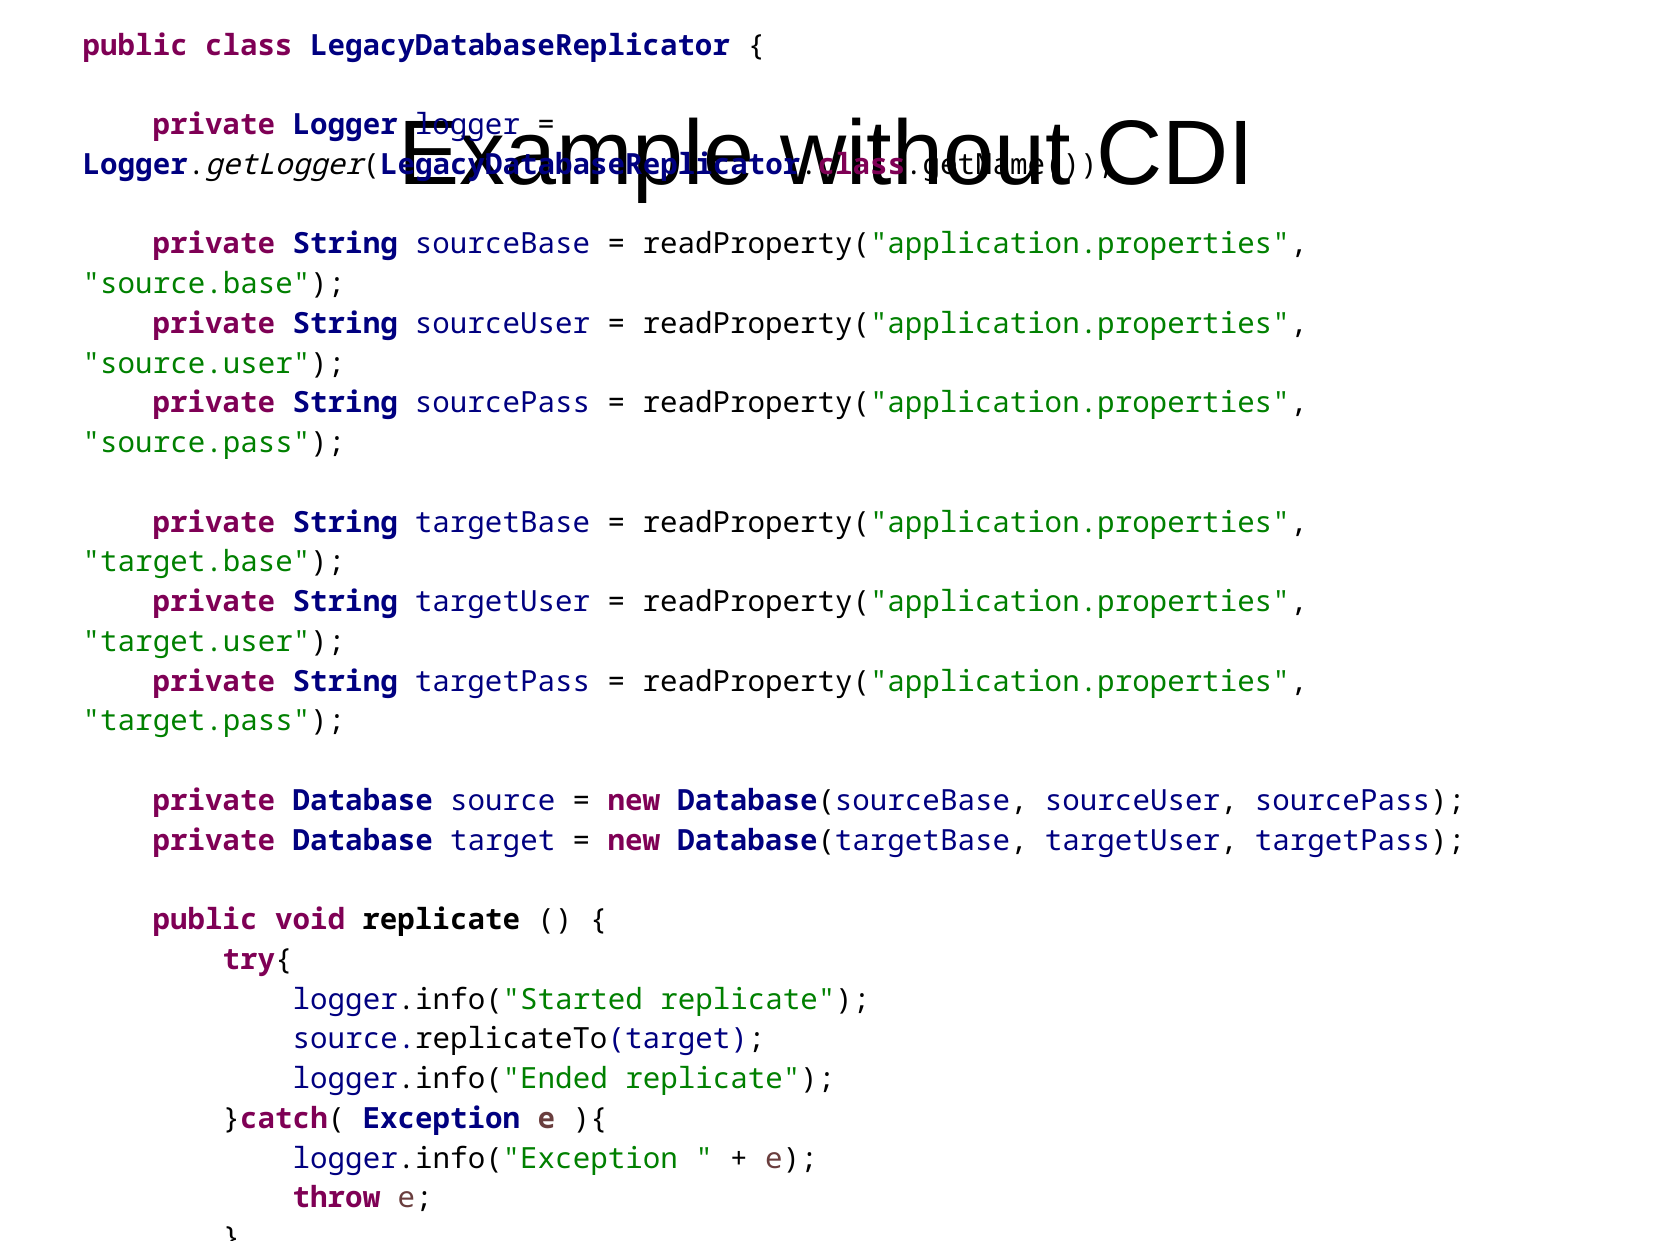

public class LegacyDatabaseReplicator {
 private Logger logger = Logger.getLogger(LegacyDatabaseReplicator.class.getName());
 private String sourceBase = readProperty("application.properties", "source.base");
 private String sourceUser = readProperty("application.properties", "source.user");
 private String sourcePass = readProperty("application.properties", "source.pass");
 private String targetBase = readProperty("application.properties", "target.base");
 private String targetUser = readProperty("application.properties", "target.user");
 private String targetPass = readProperty("application.properties", "target.pass");
 private Database source = new Database(sourceBase, sourceUser, sourcePass);
 private Database target = new Database(targetBase, targetUser, targetPass);
 public void replicate () {
 try{
 logger.info("Started replicate");
 source.replicateTo(target);
 logger.info("Ended replicate");
 }catch( Exception e ){
 logger.info("Exception " + e);
 throw e;
 }
 }
}
# Example without CDI